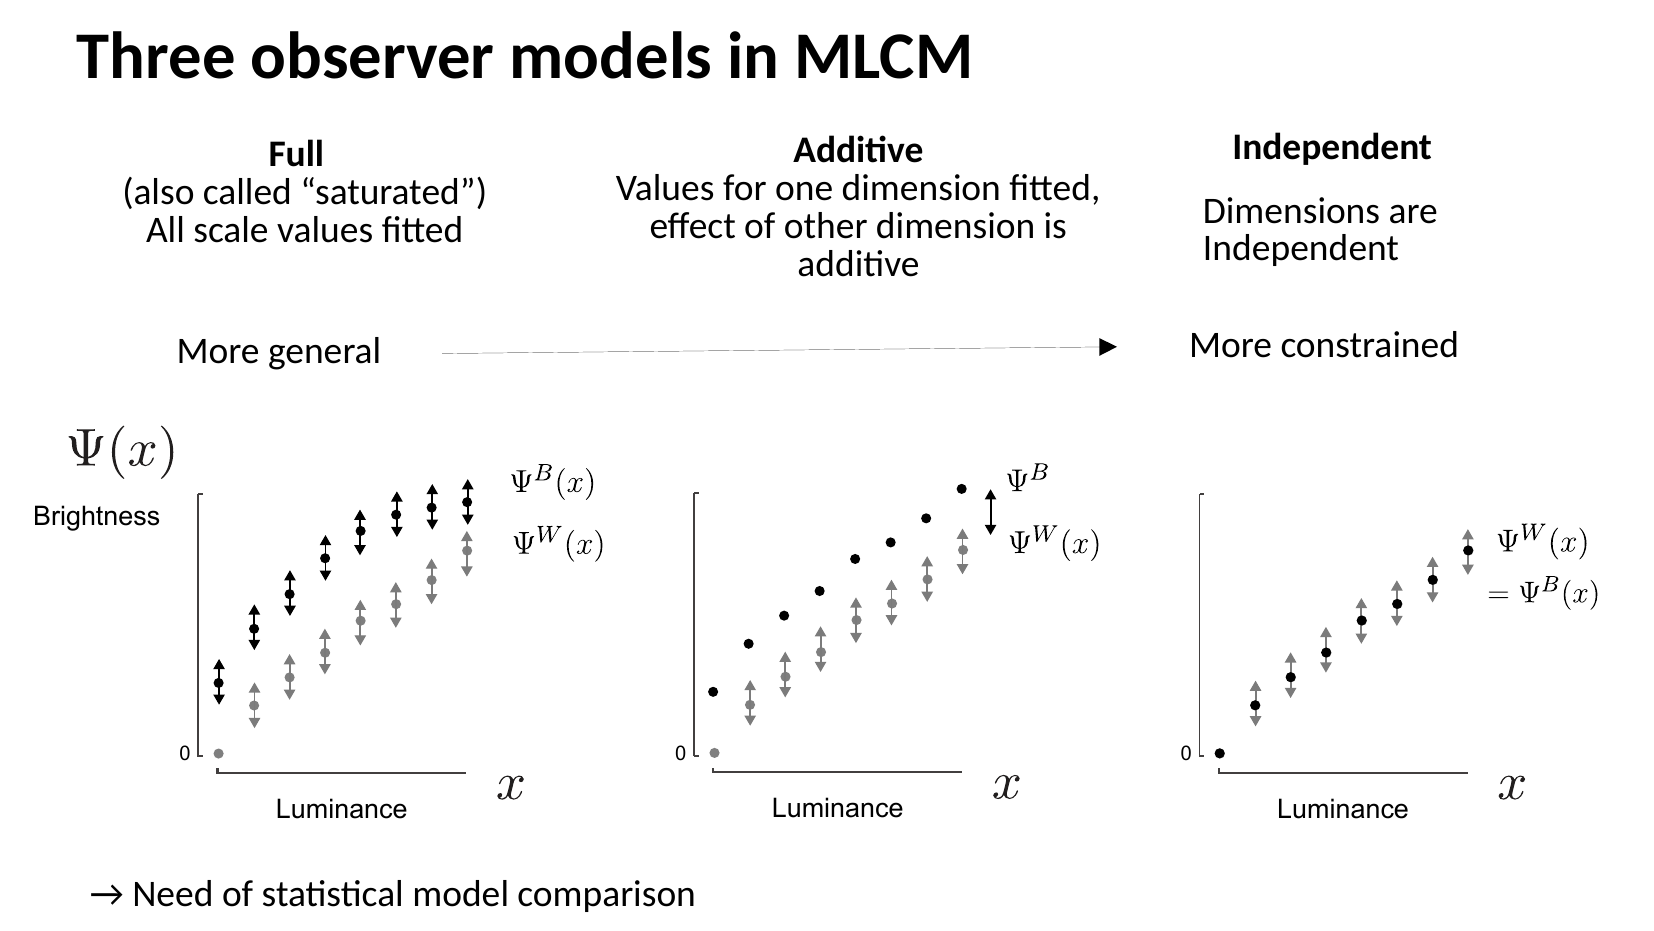

# Three observer models in MLCM
Independent
Additive
Values for one dimension fitted, effect of other dimension is additive
Full
(also called “saturated”)
All scale values fitted
Dimensions are
Independent
More constrained
More general
→ Need of statistical model comparison